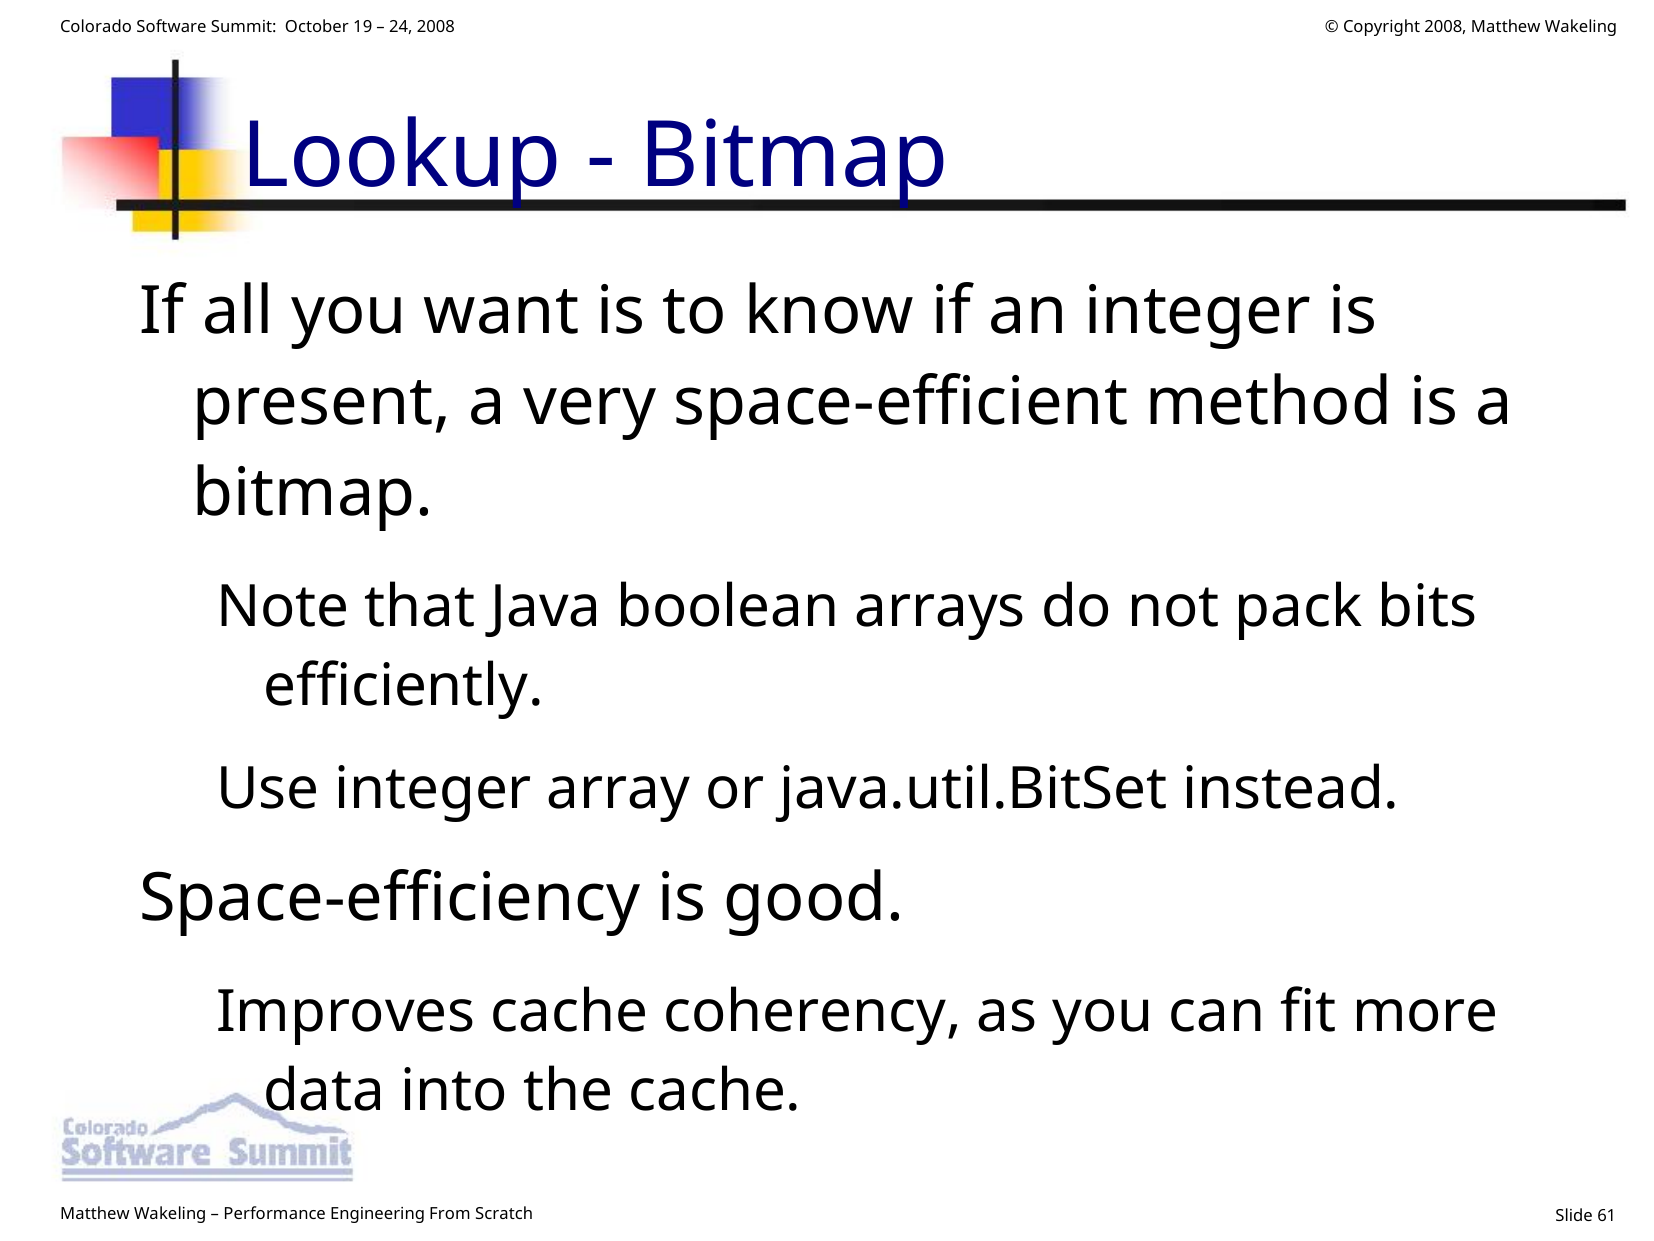

# Lookup - Bitmap
If all you want is to know if an integer is present, a very space-efficient method is a bitmap.
Note that Java boolean arrays do not pack bits efficiently.
Use integer array or java.util.BitSet instead.
Space-efficiency is good.
Improves cache coherency, as you can fit more data into the cache.